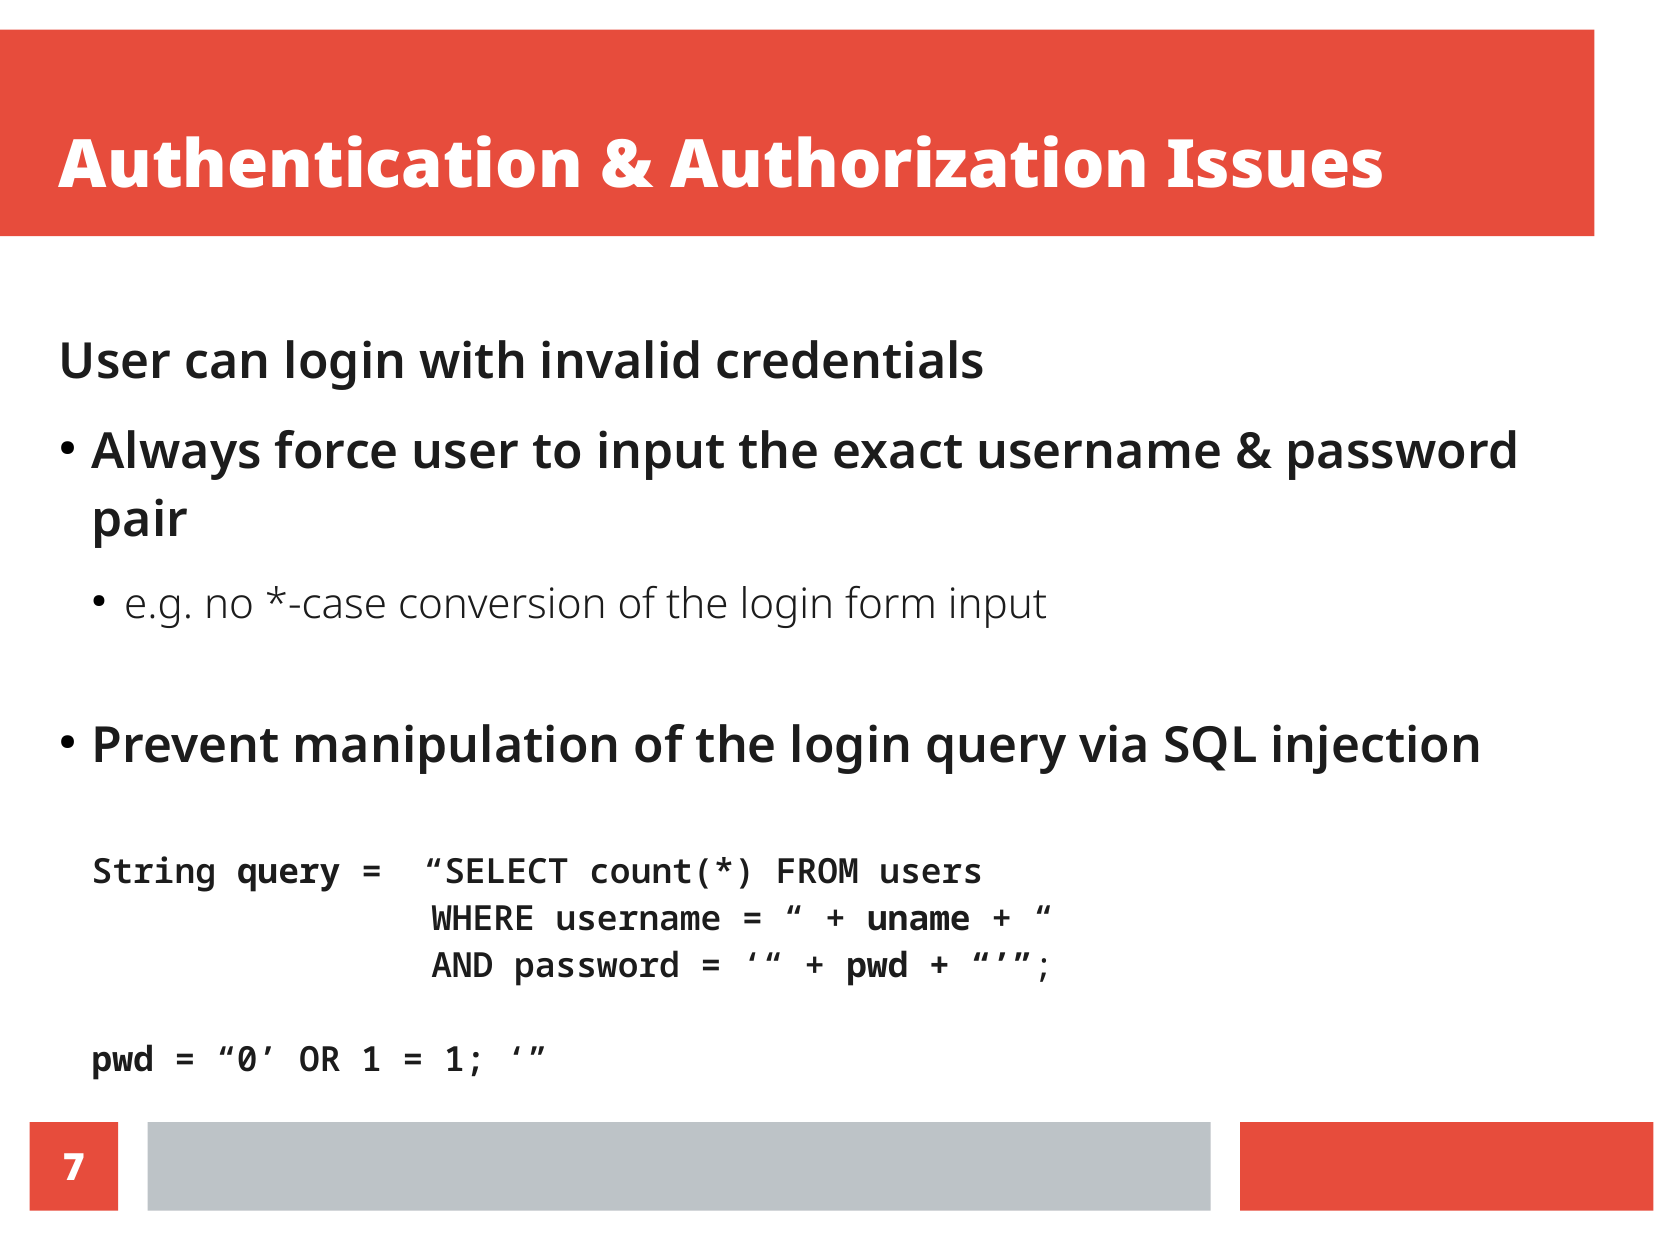

# Authentication & Authorization Issues
User can login with invalid credentials
Always force user to input the exact username & password pair
e.g. no *-case conversion of the login form input
Prevent manipulation of the login query via SQL injection
String query = “SELECT count(*) FROM users
					WHERE username = “ + uname + “
					AND password = ‘“ + pwd + “’”;
pwd = “0’ OR 1 = 1; ‘”
7